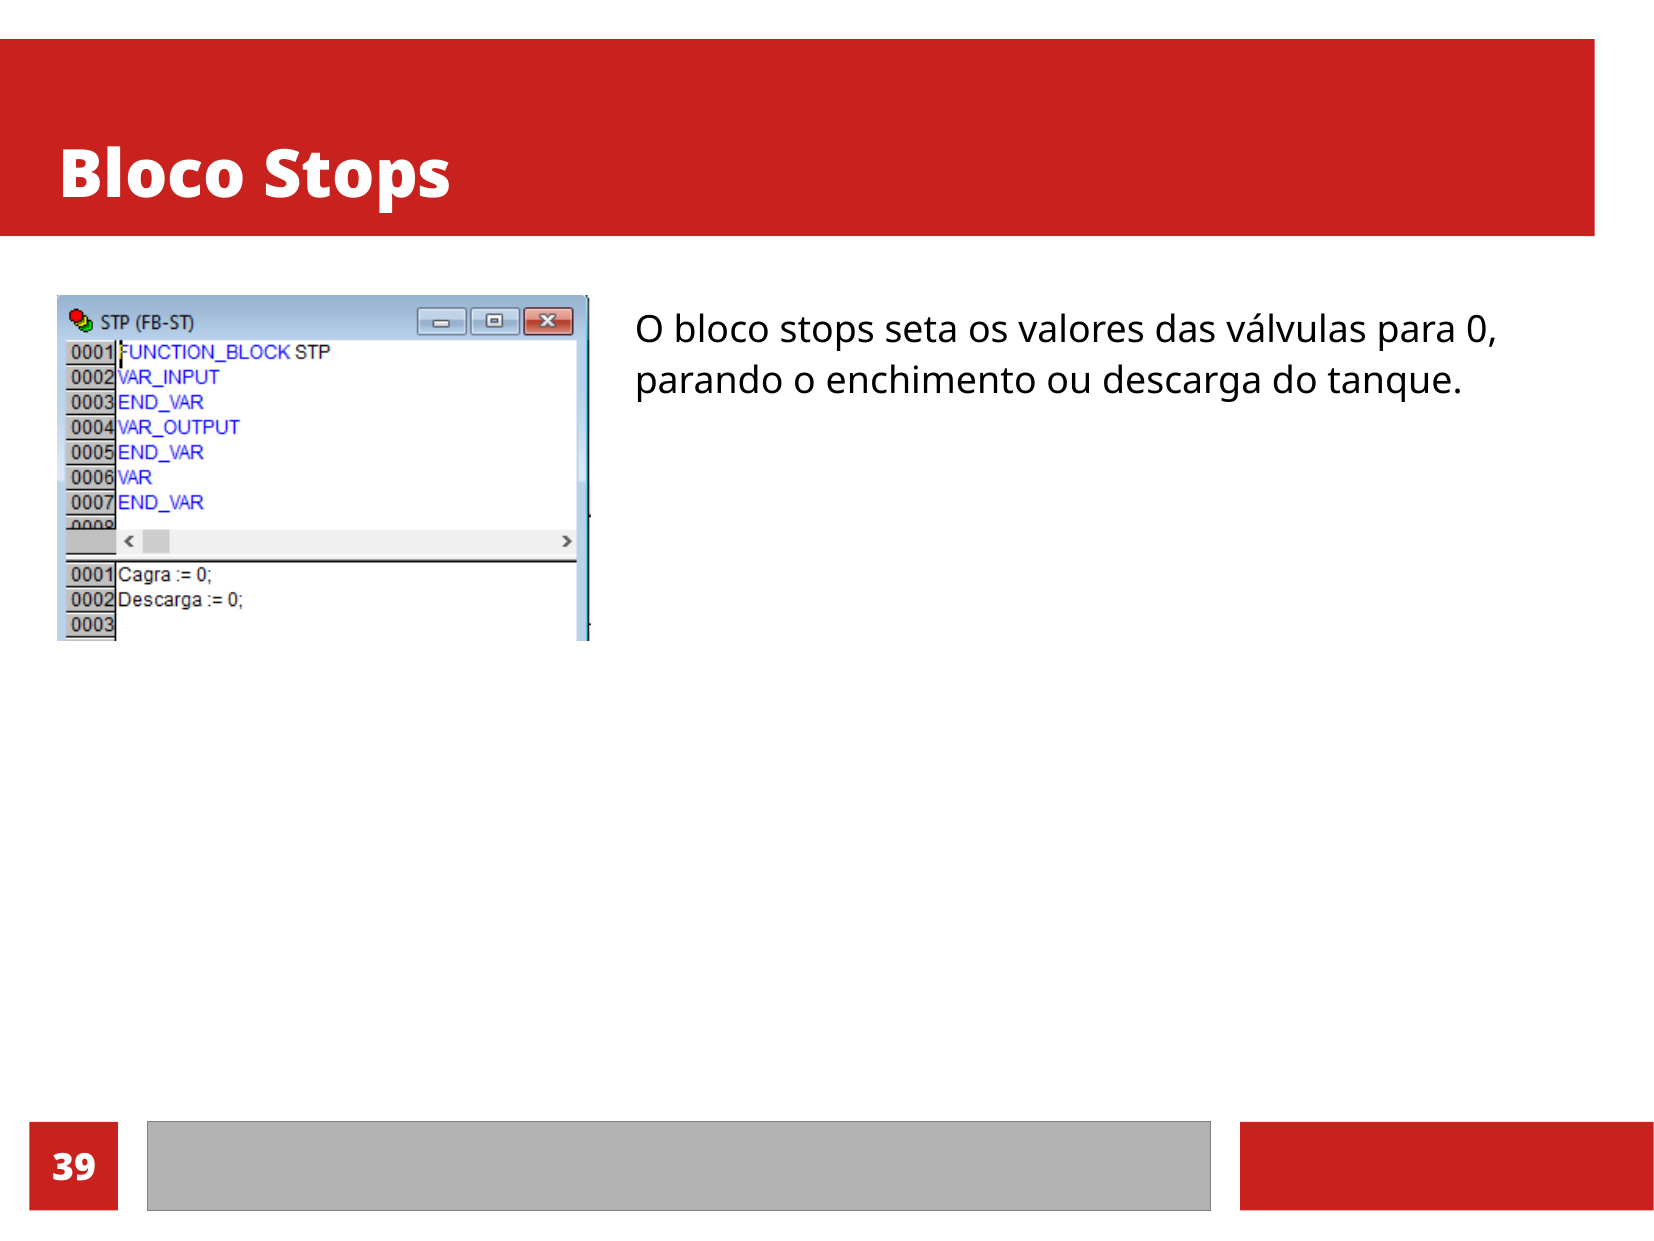

# Bloco Stops
O bloco stops seta os valores das válvulas para 0, parando o enchimento ou descarga do tanque.
39